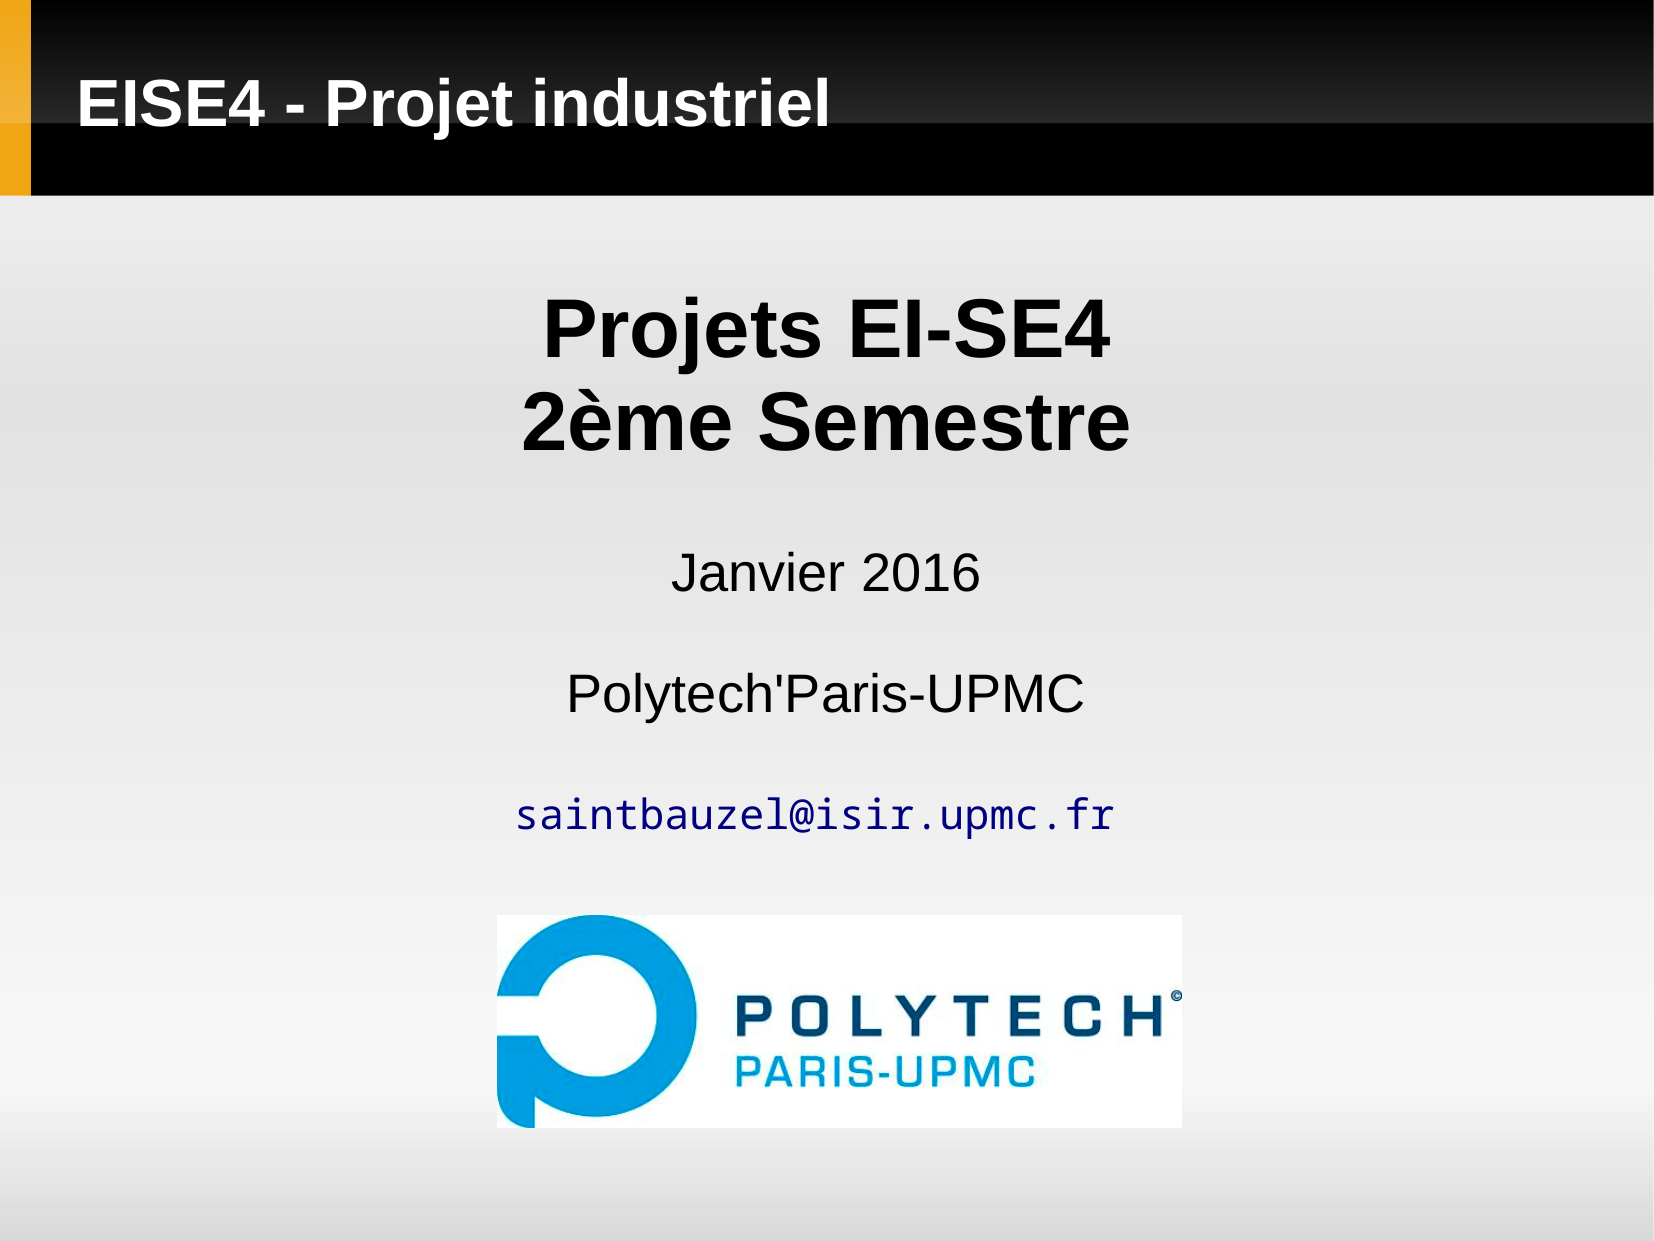

# EISE4 - Projet industriel
Projets EI-SE4
2ème Semestre
Janvier 2016
Polytech'Paris-UPMC
saintbauzel@isir.upmc.fr